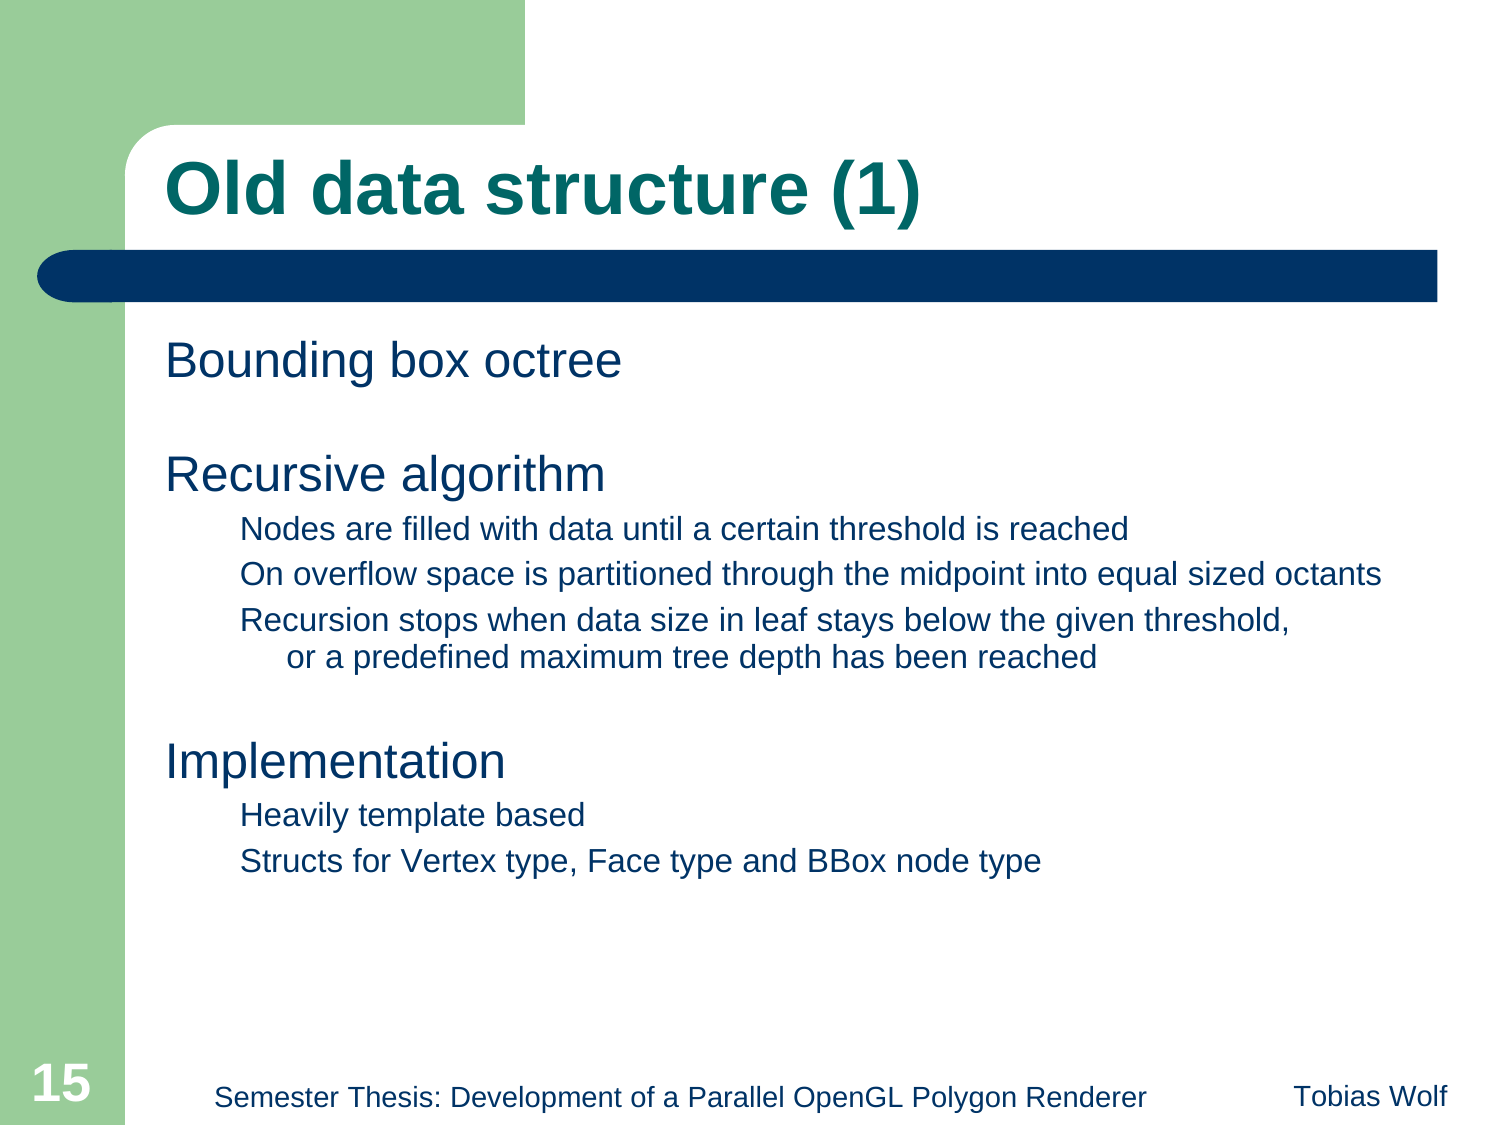

# Old data structure (1)
Bounding box octree
Recursive algorithm
Nodes are filled with data until a certain threshold is reached
On overflow space is partitioned through the midpoint into equal sized octants
Recursion stops when data size in leaf stays below the given threshold,
or a predefined maximum tree depth has been reached
Implementation
Heavily template based
Structs for Vertex type, Face type and BBox node type
15
Tobias Wolf
Semester Thesis: Development of a Parallel OpenGL Polygon Renderer